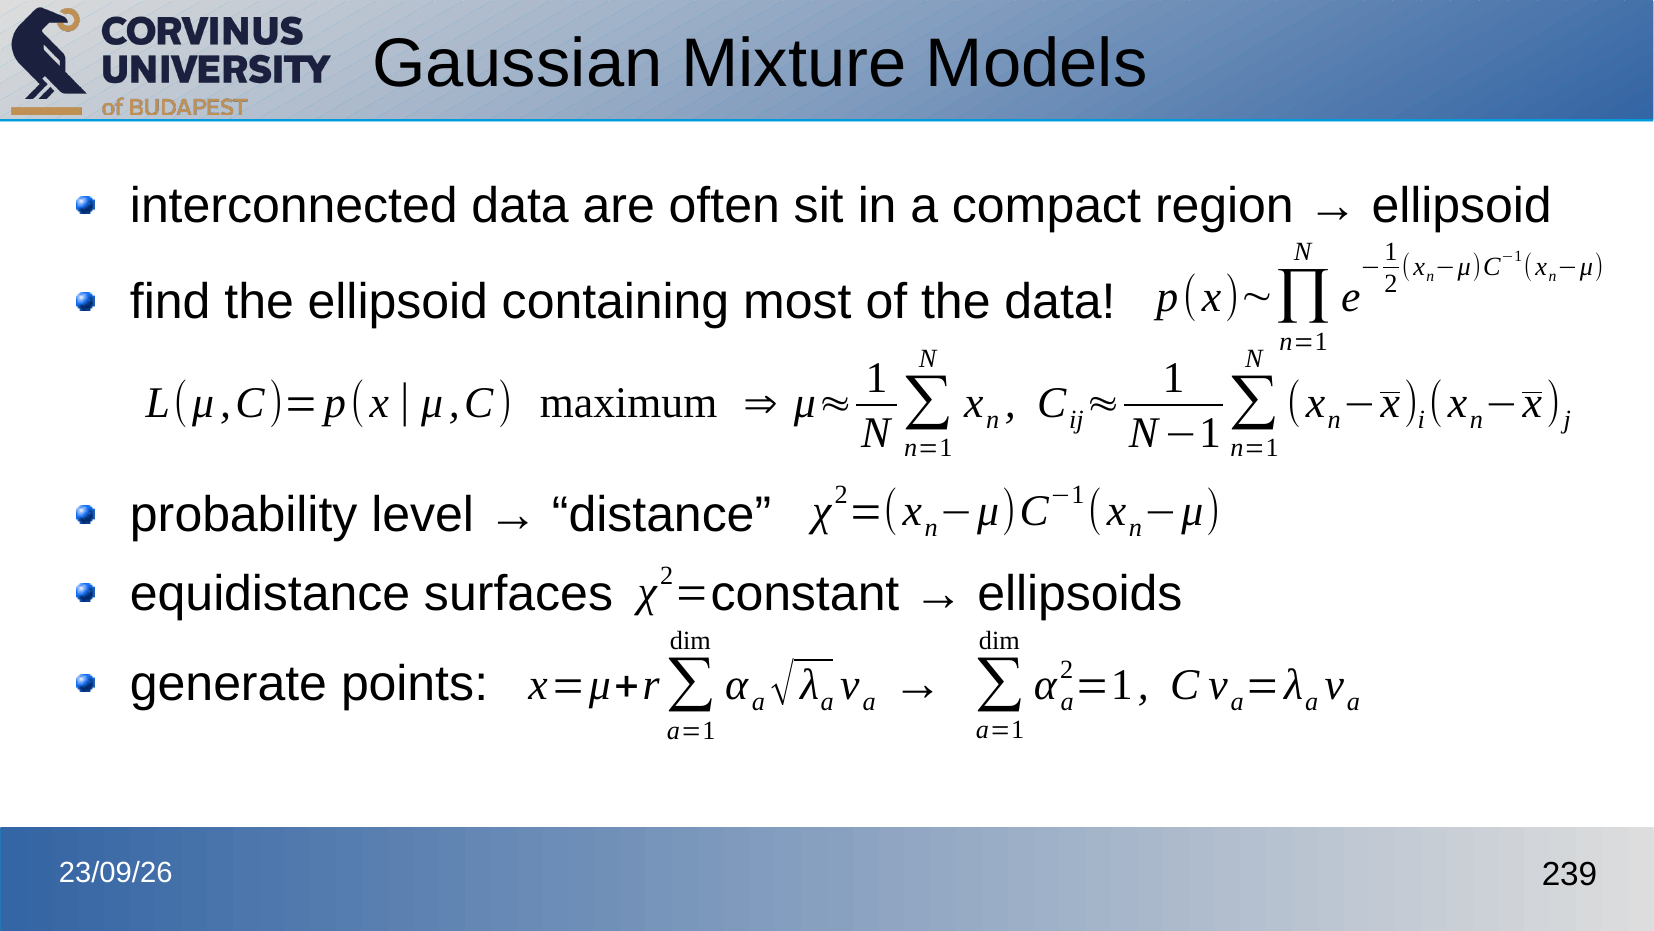

# Gaussian Mixture Models
interconnected data are often sit in a compact region → ellipsoid
find the ellipsoid containing most of the data!
probability level → “distance”
equidistance surfaces constant → ellipsoids
generate points: →